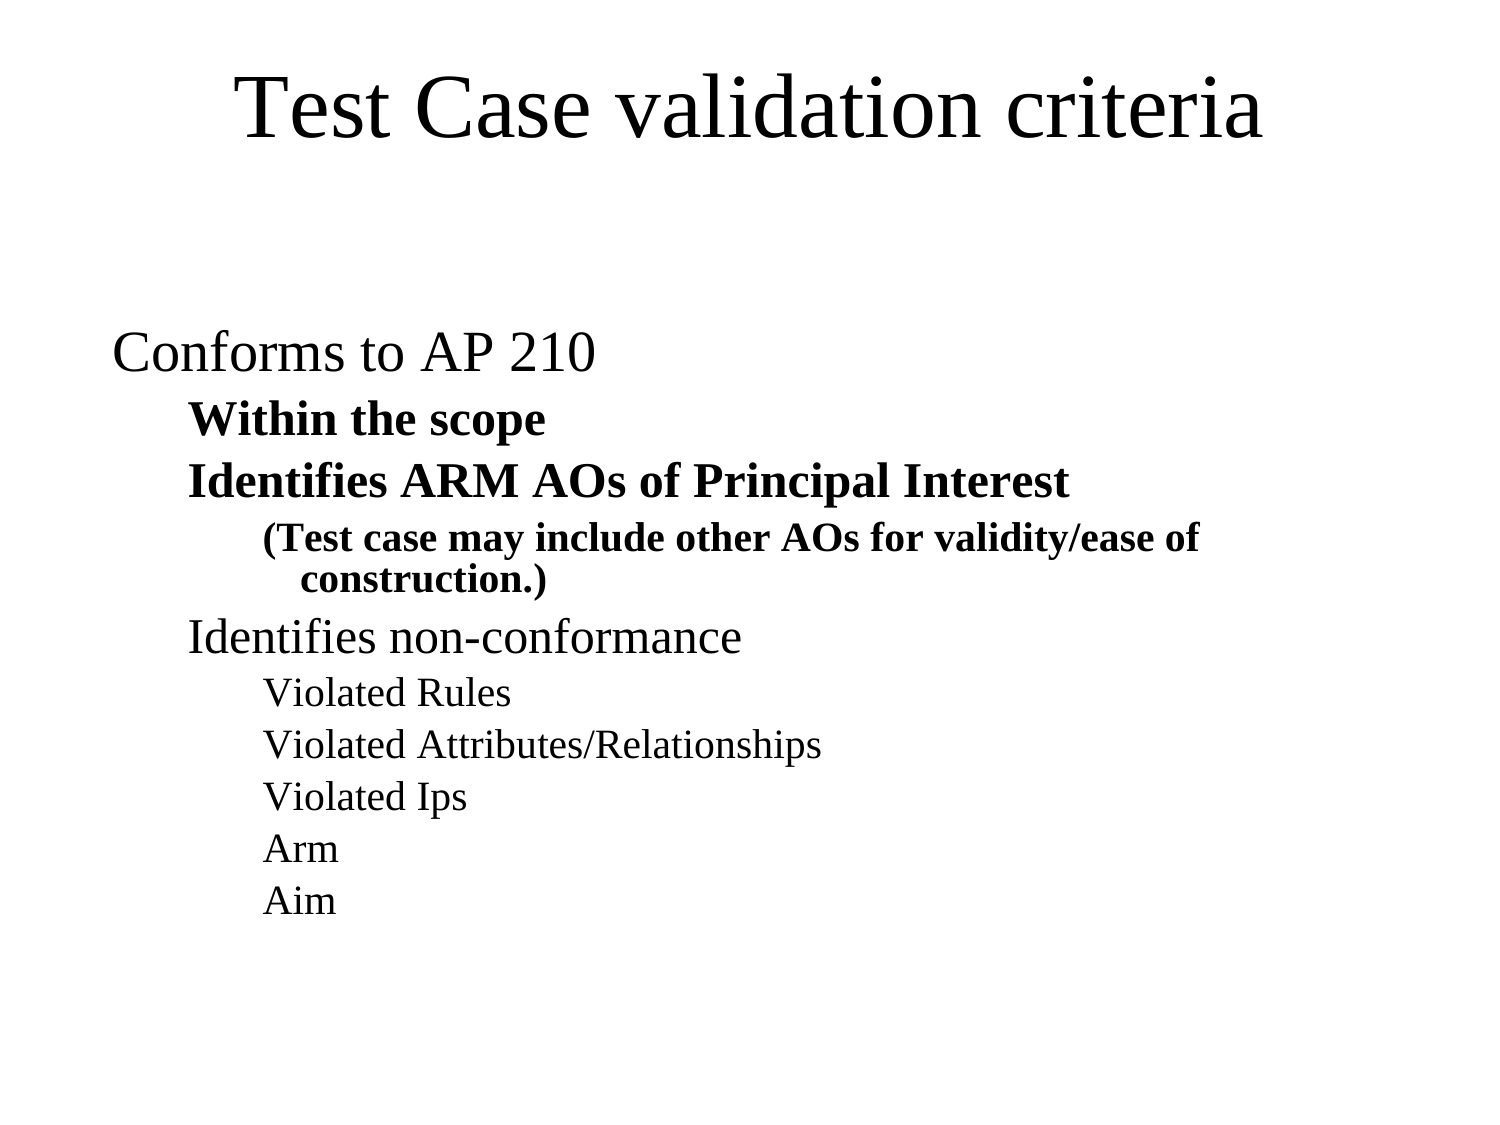

# Test Case validation criteria
Conforms to AP 210
Within the scope
Identifies ARM AOs of Principal Interest
(Test case may include other AOs for validity/ease of construction.)
Identifies non-conformance
Violated Rules
Violated Attributes/Relationships
Violated Ips
Arm
Aim